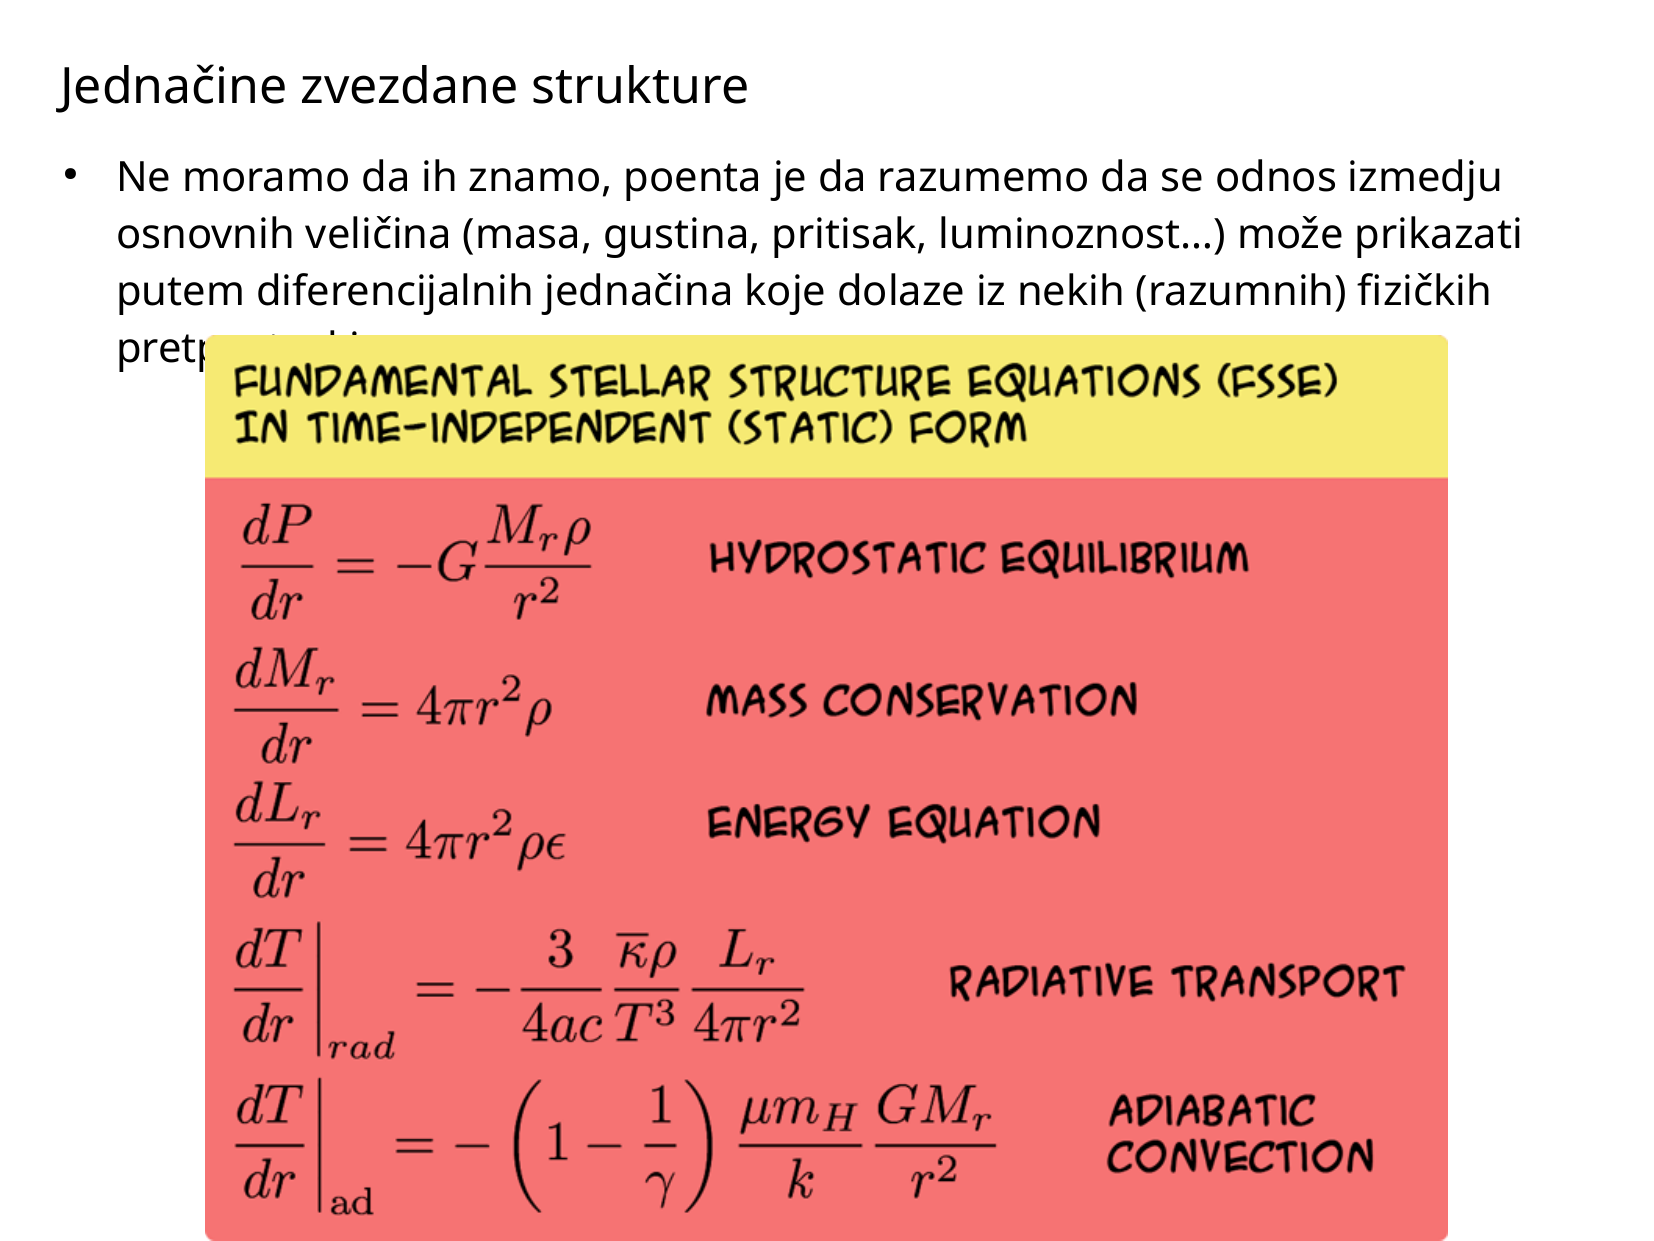

# Jednačine zvezdane strukture
Ne moramo da ih znamo, poenta je da razumemo da se odnos izmedju osnovnih veličina (masa, gustina, pritisak, luminoznost…) može prikazati putem diferencijalnih jednačina koje dolaze iz nekih (razumnih) fizičkih pretpostavki